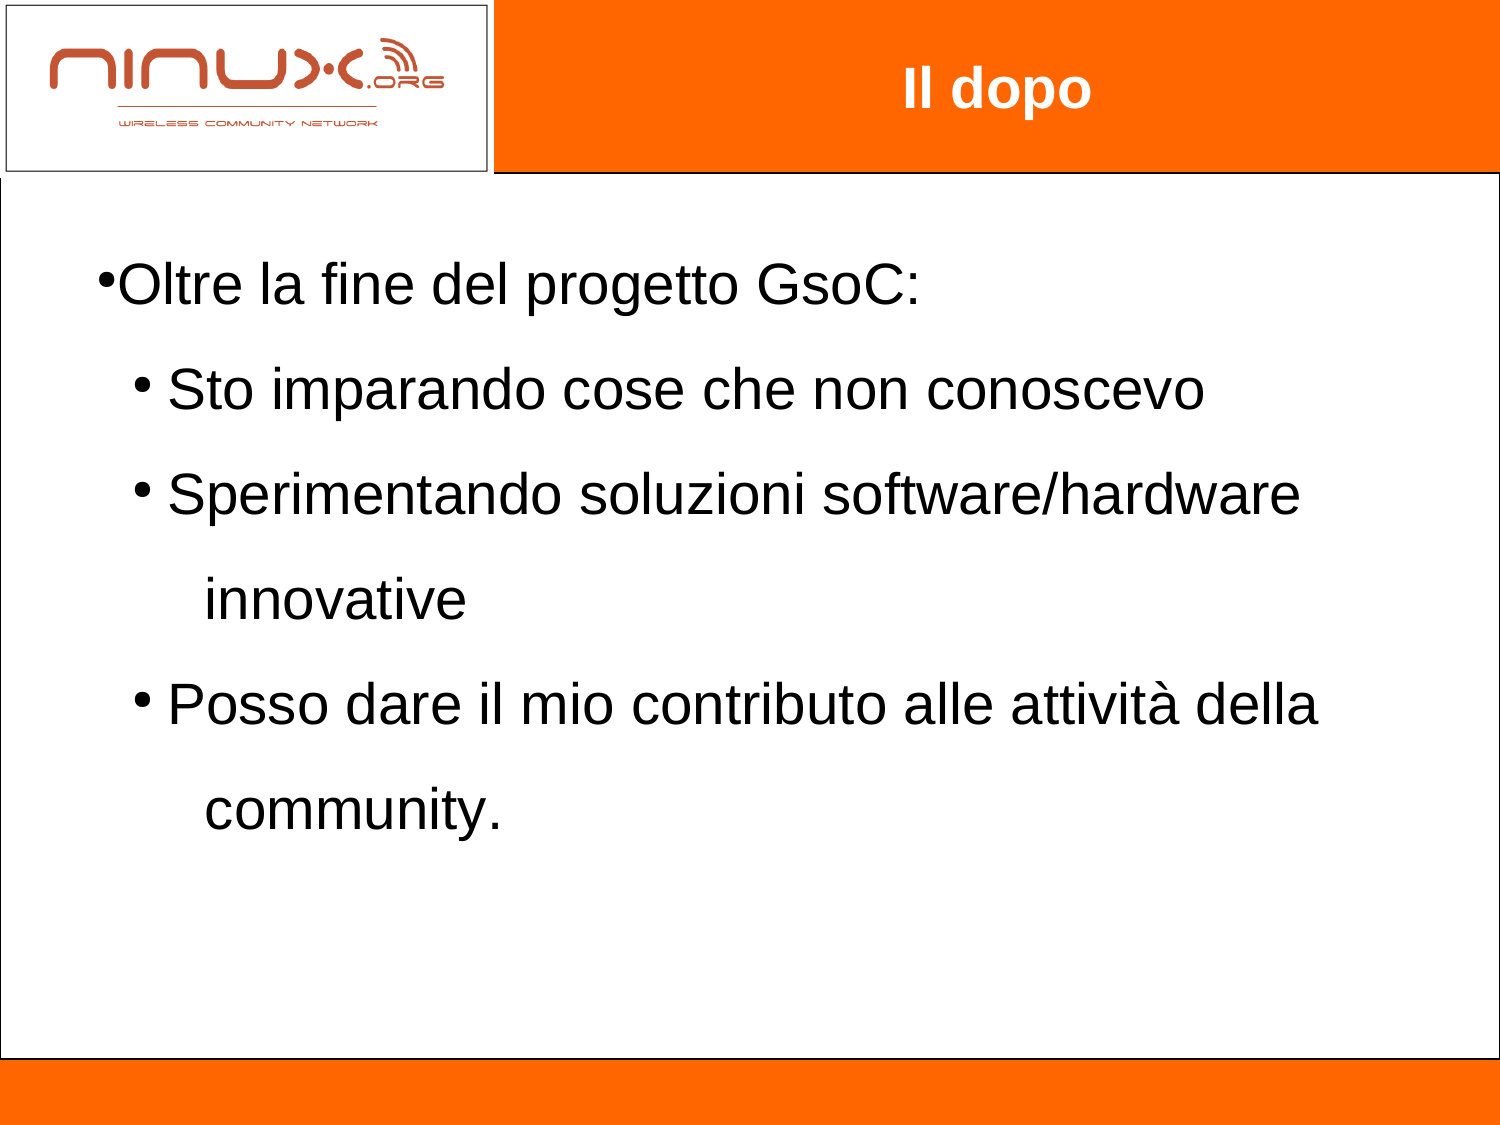

# Il dopo
Oltre la fine del progetto GsoC:
Sto imparando cose che non conoscevo
Sperimentando soluzioni software/hardware innovative
Posso dare il mio contributo alle attività della community.